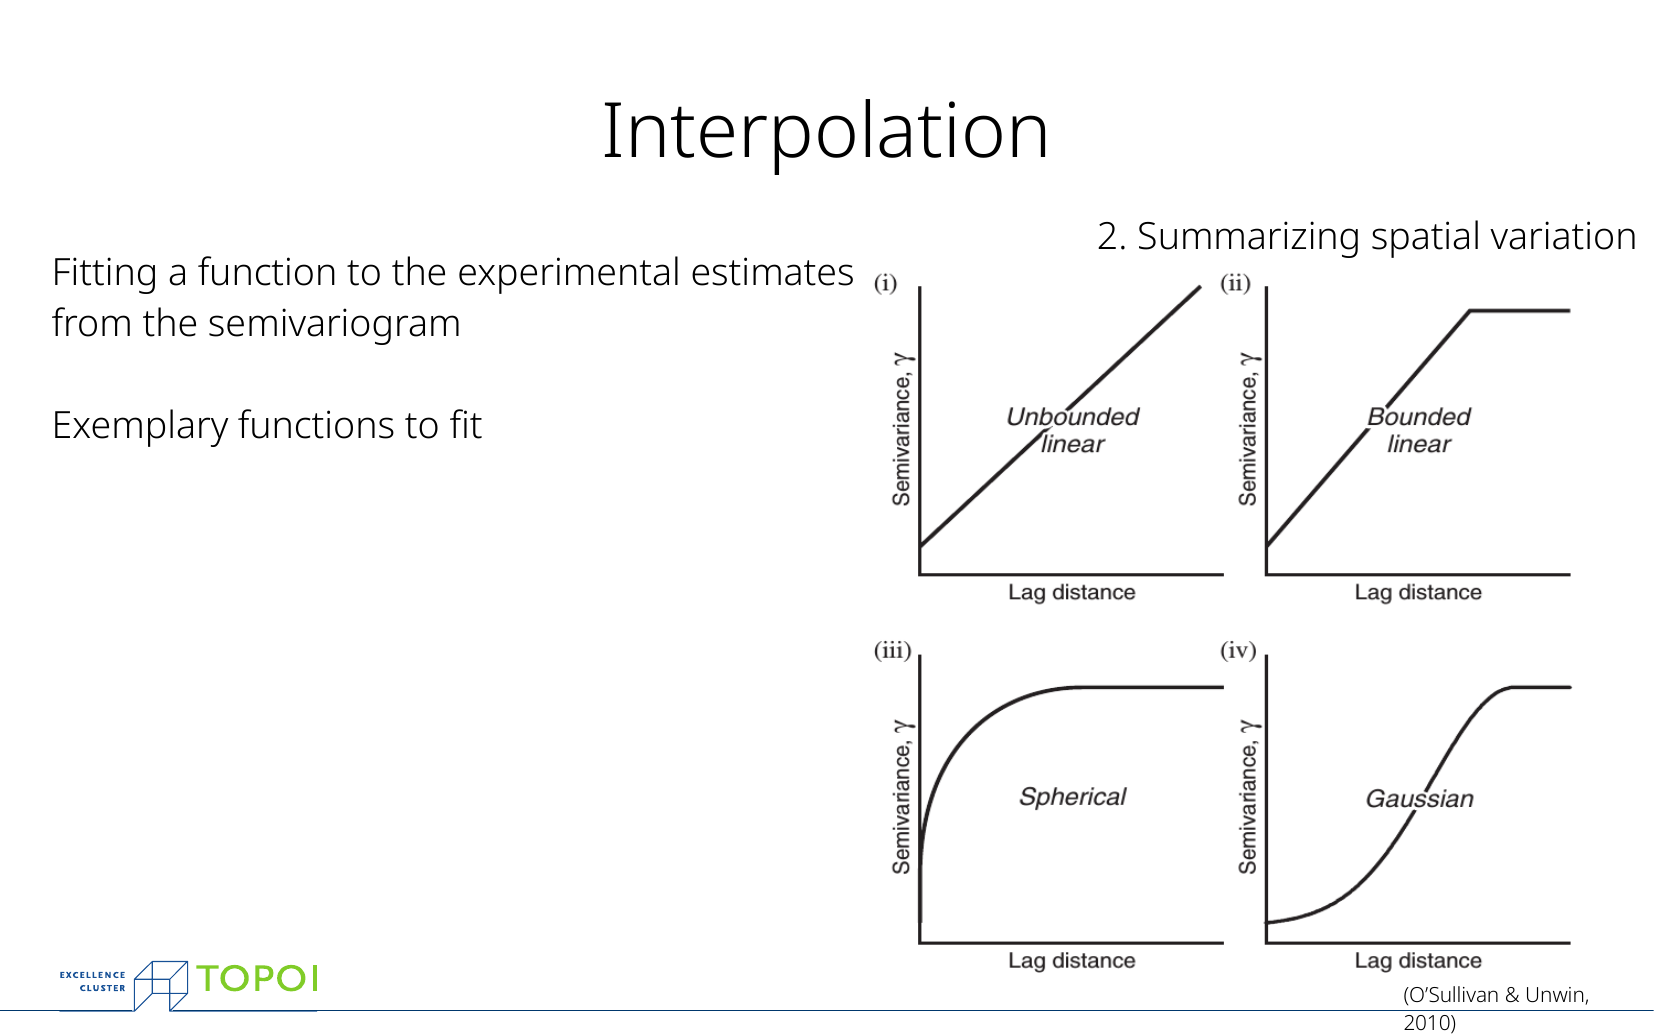

# Interpolation
2. Summarizing spatial variation
Fitting a function to the experimental estimates from the semivariogram
Exemplary functions to fit
(O’Sullivan & Unwin, 2010)